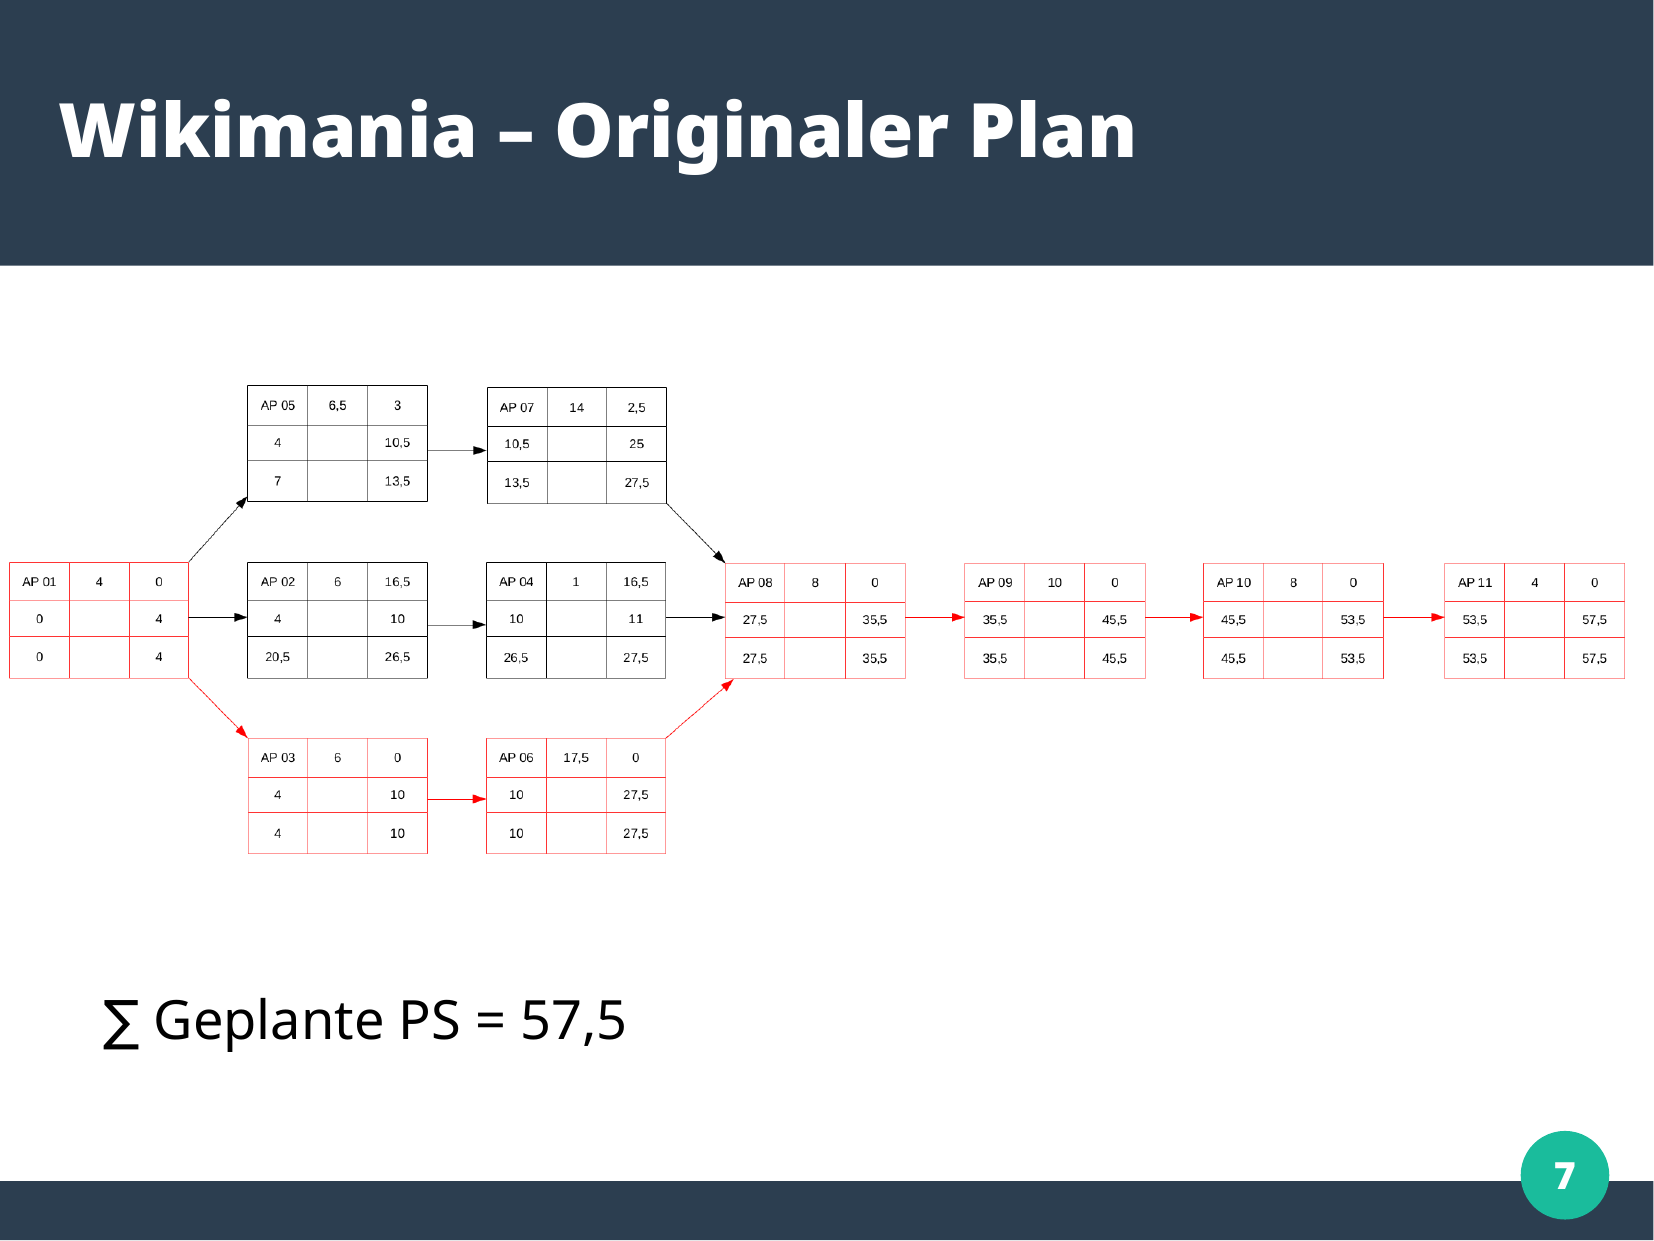

# Wikimania – Originaler Plan
∑ Geplante PS = 57,5
7